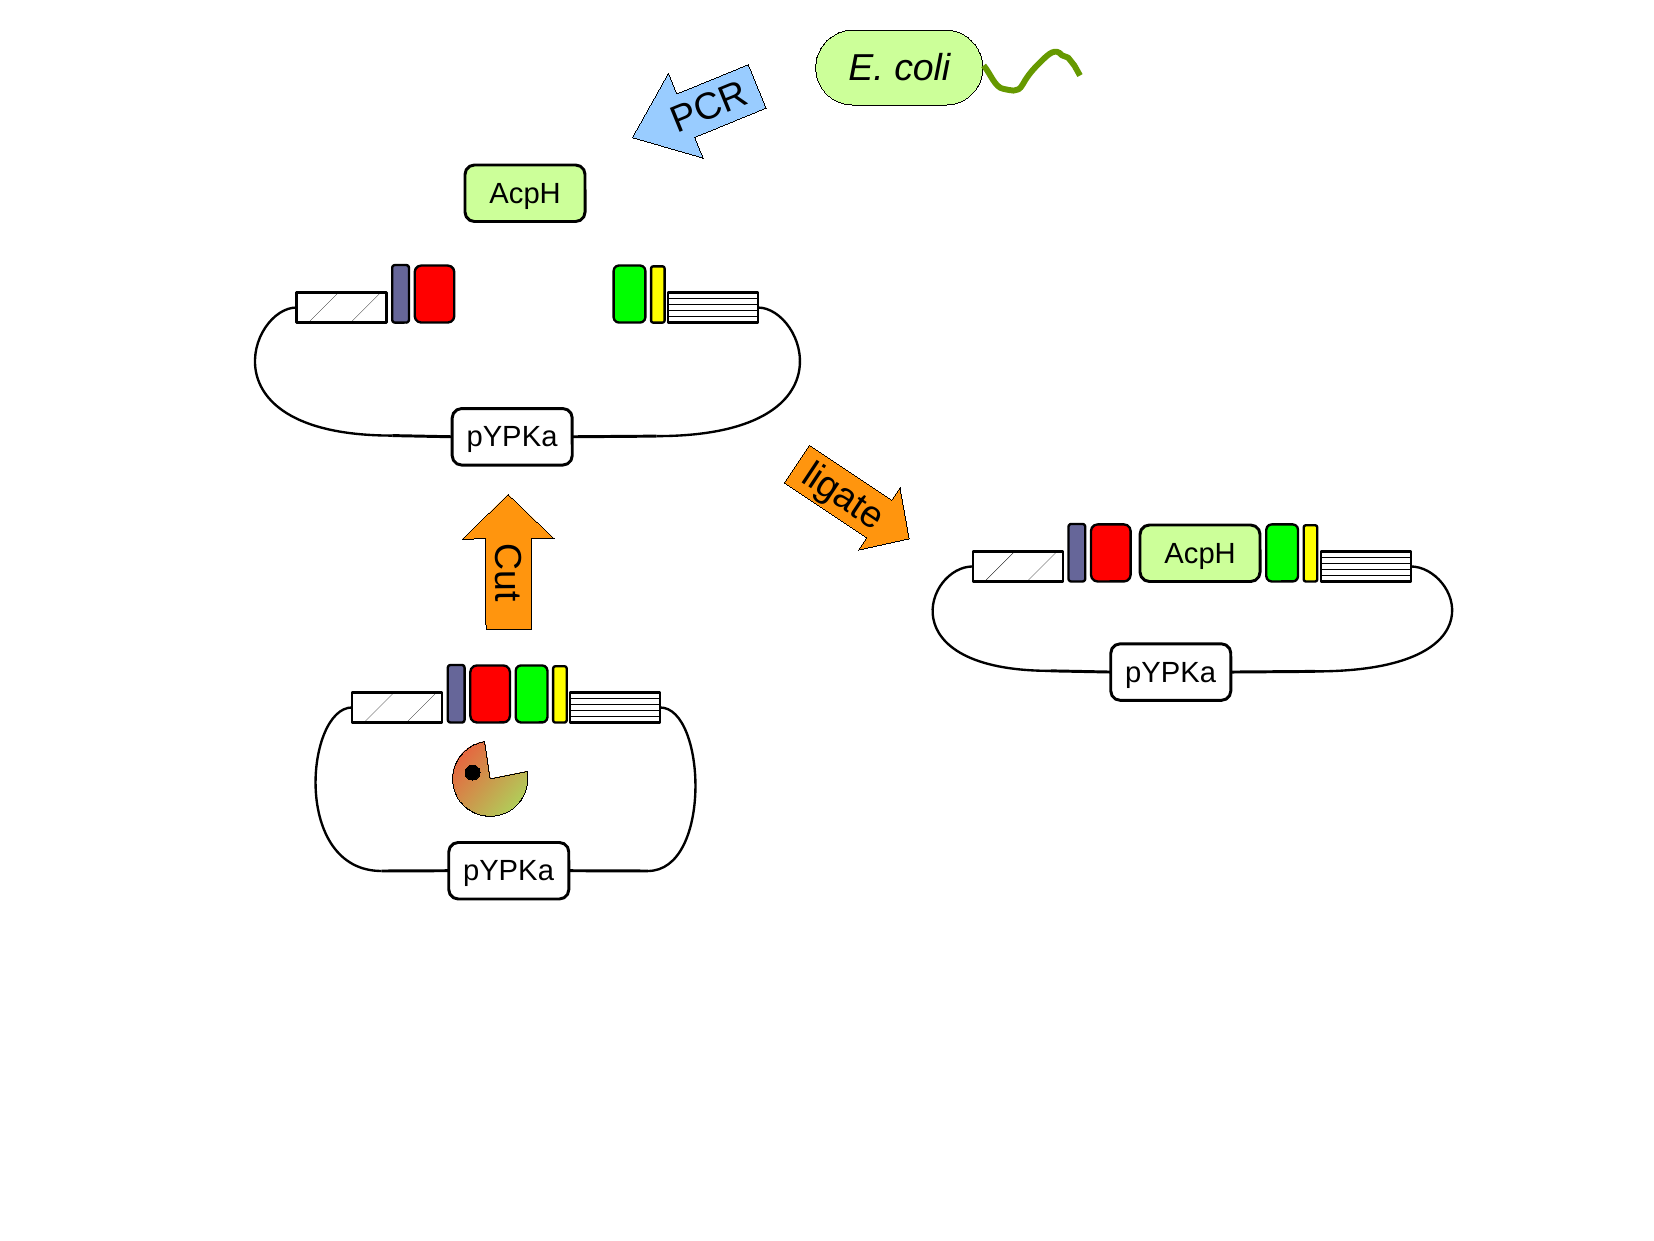

E. coli
PCR
AcpH
pYPKa
ligate
Cut
AcpH
pYPKa
pYPKa